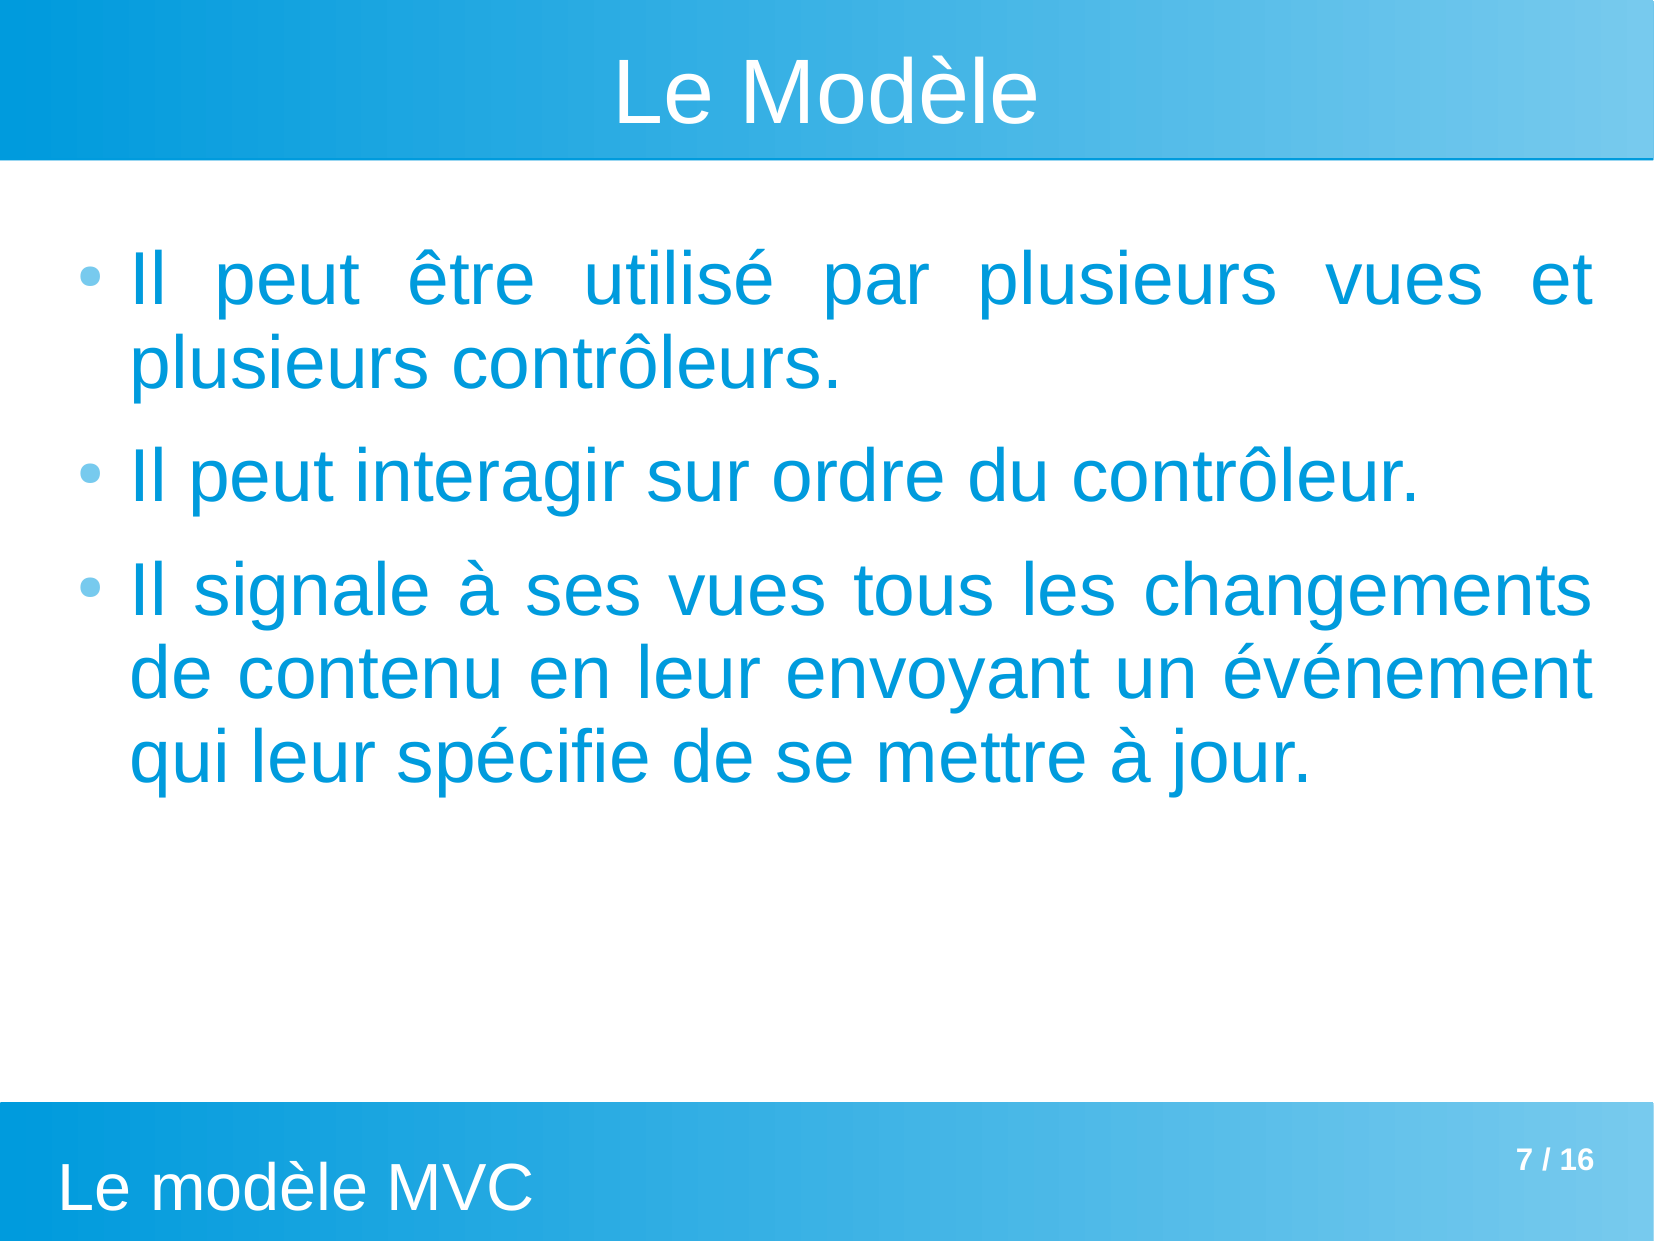

# Le Modèle
Il peut être utilisé par plusieurs vues et plusieurs contrôleurs.
Il peut interagir sur ordre du contrôleur.
Il signale à ses vues tous les changements de contenu en leur envoyant un événement qui leur spécifie de se mettre à jour.
7